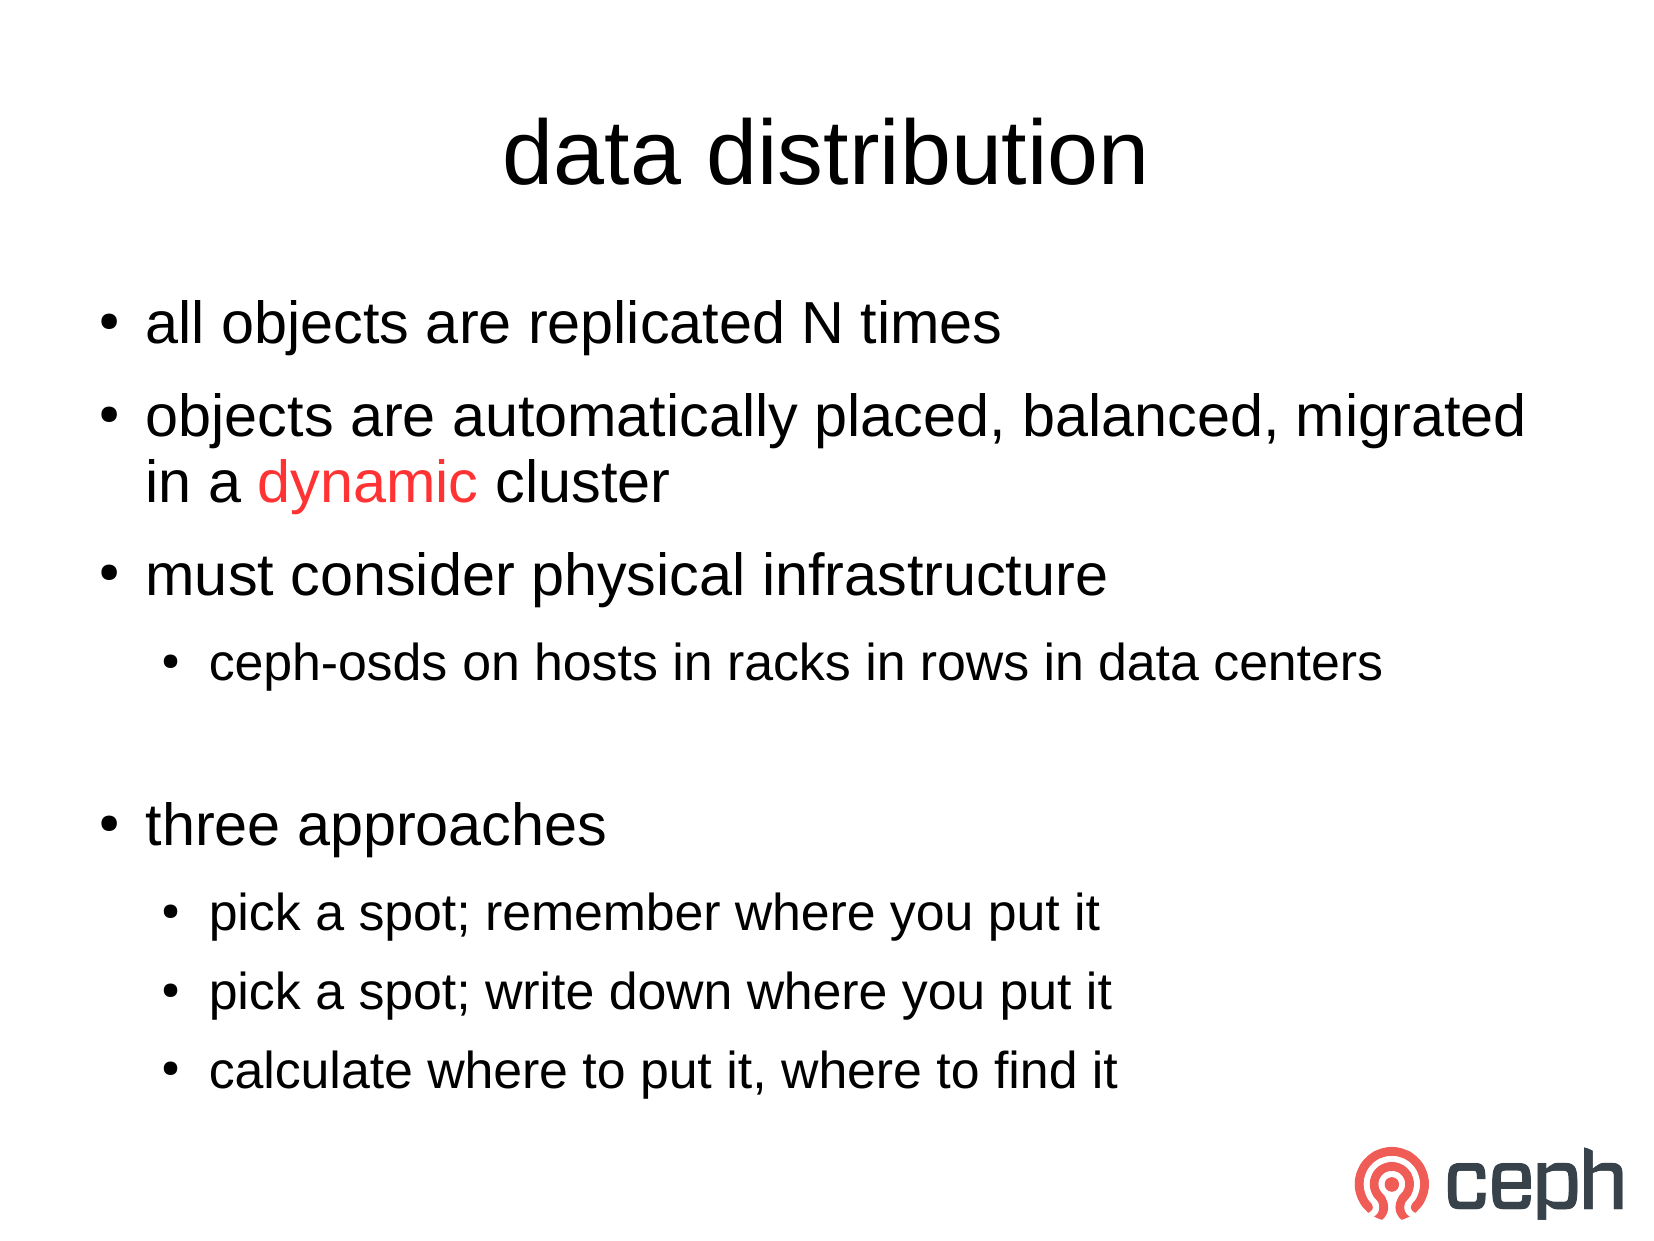

# data distribution
all objects are replicated N times
objects are automatically placed, balanced, migrated in a dynamic cluster
must consider physical infrastructure
ceph-osds on hosts in racks in rows in data centers
three approaches
pick a spot; remember where you put it
pick a spot; write down where you put it
calculate where to put it, where to find it